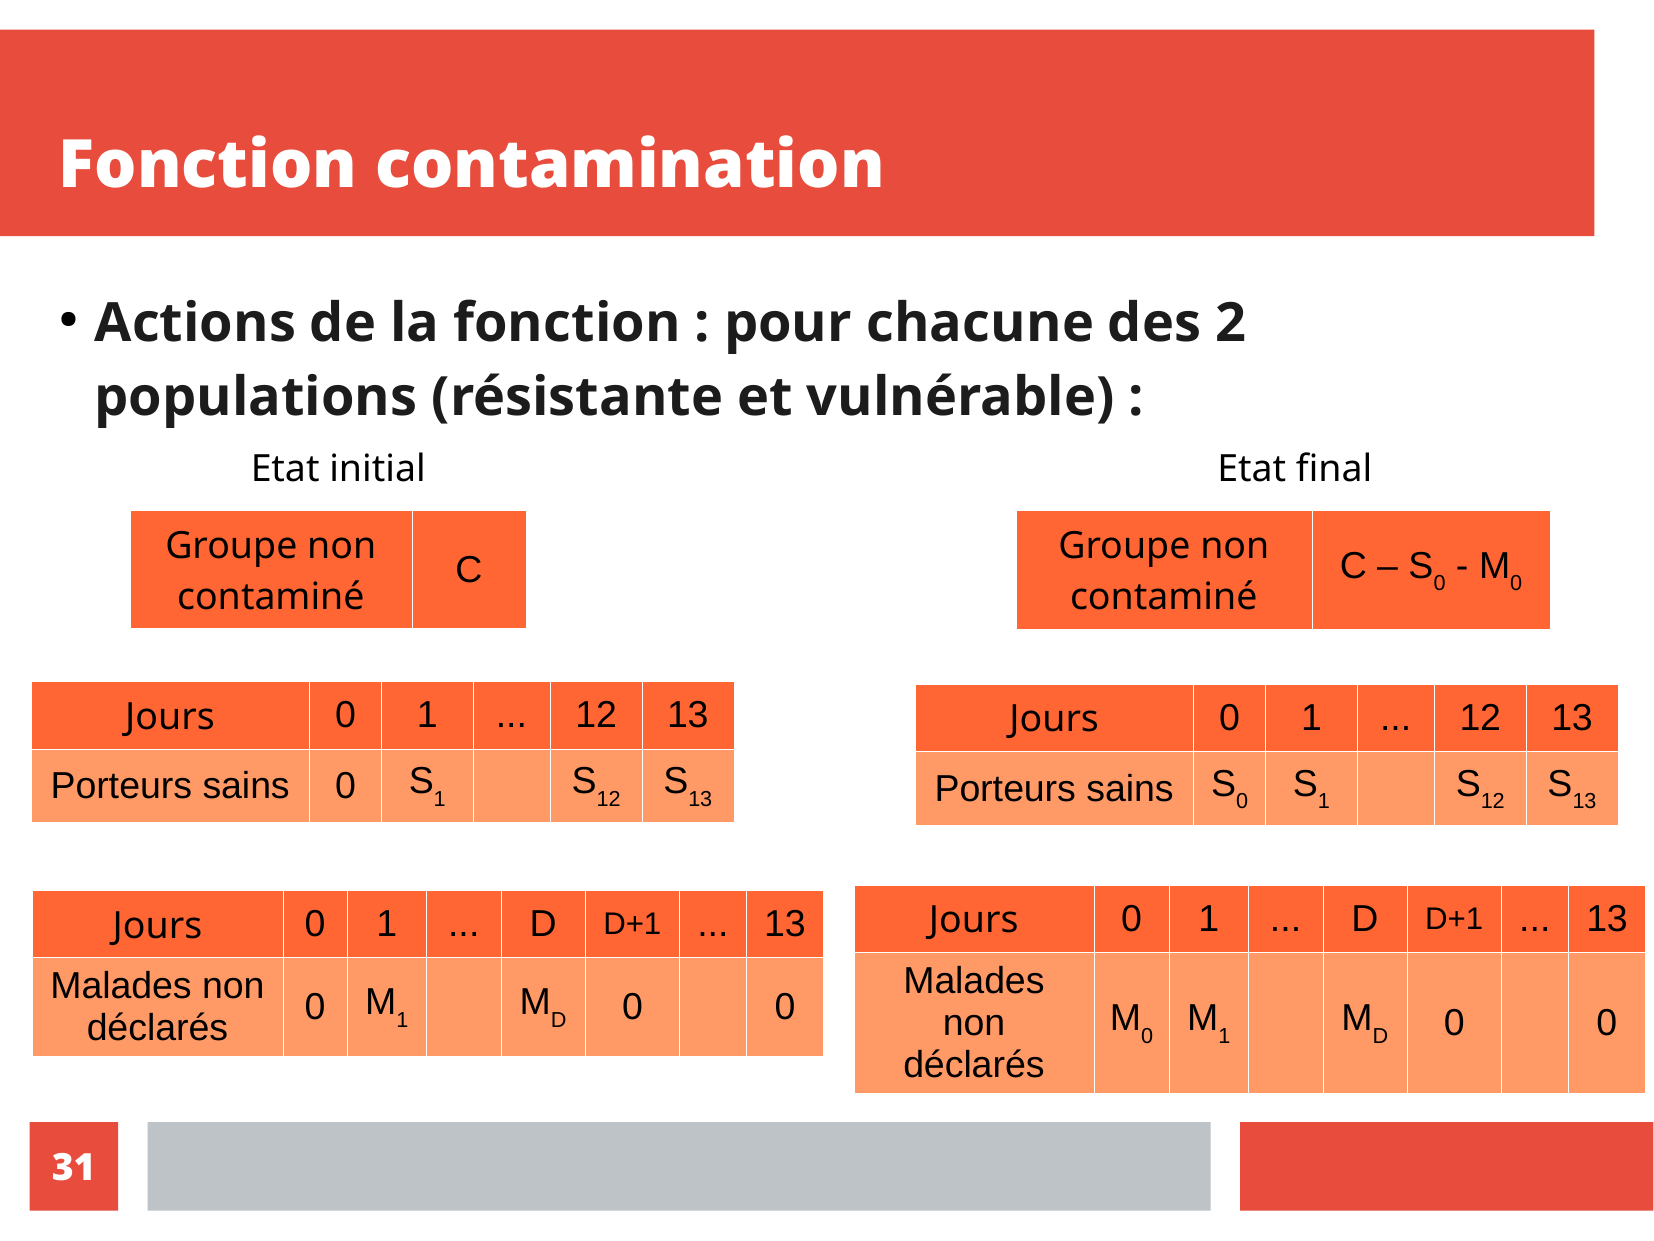

# Fonction contamination
Actions de la fonction : pour chacune des 2 populations (résistante et vulnérable) :
Etat initial
Etat final
| Groupe non contaminé | C |
| --- | --- |
| Groupe non contaminé | C – S0 - M0 |
| --- | --- |
| Jours | 0 | 1 | ... | 12 | 13 |
| --- | --- | --- | --- | --- | --- |
| Porteurs sains | 0 | S1 | | S12 | S13 |
| Jours | 0 | 1 | ... | 12 | 13 |
| --- | --- | --- | --- | --- | --- |
| Porteurs sains | S0 | S1 | | S12 | S13 |
| Jours | 0 | 1 | ... | D | D+1 | ... | 13 |
| --- | --- | --- | --- | --- | --- | --- | --- |
| Malades non déclarés | M0 | M1 | | MD | 0 | | 0 |
| Jours | 0 | 1 | ... | D | D+1 | ... | 13 |
| --- | --- | --- | --- | --- | --- | --- | --- |
| Malades non déclarés | 0 | M1 | | MD | 0 | | 0 |
31